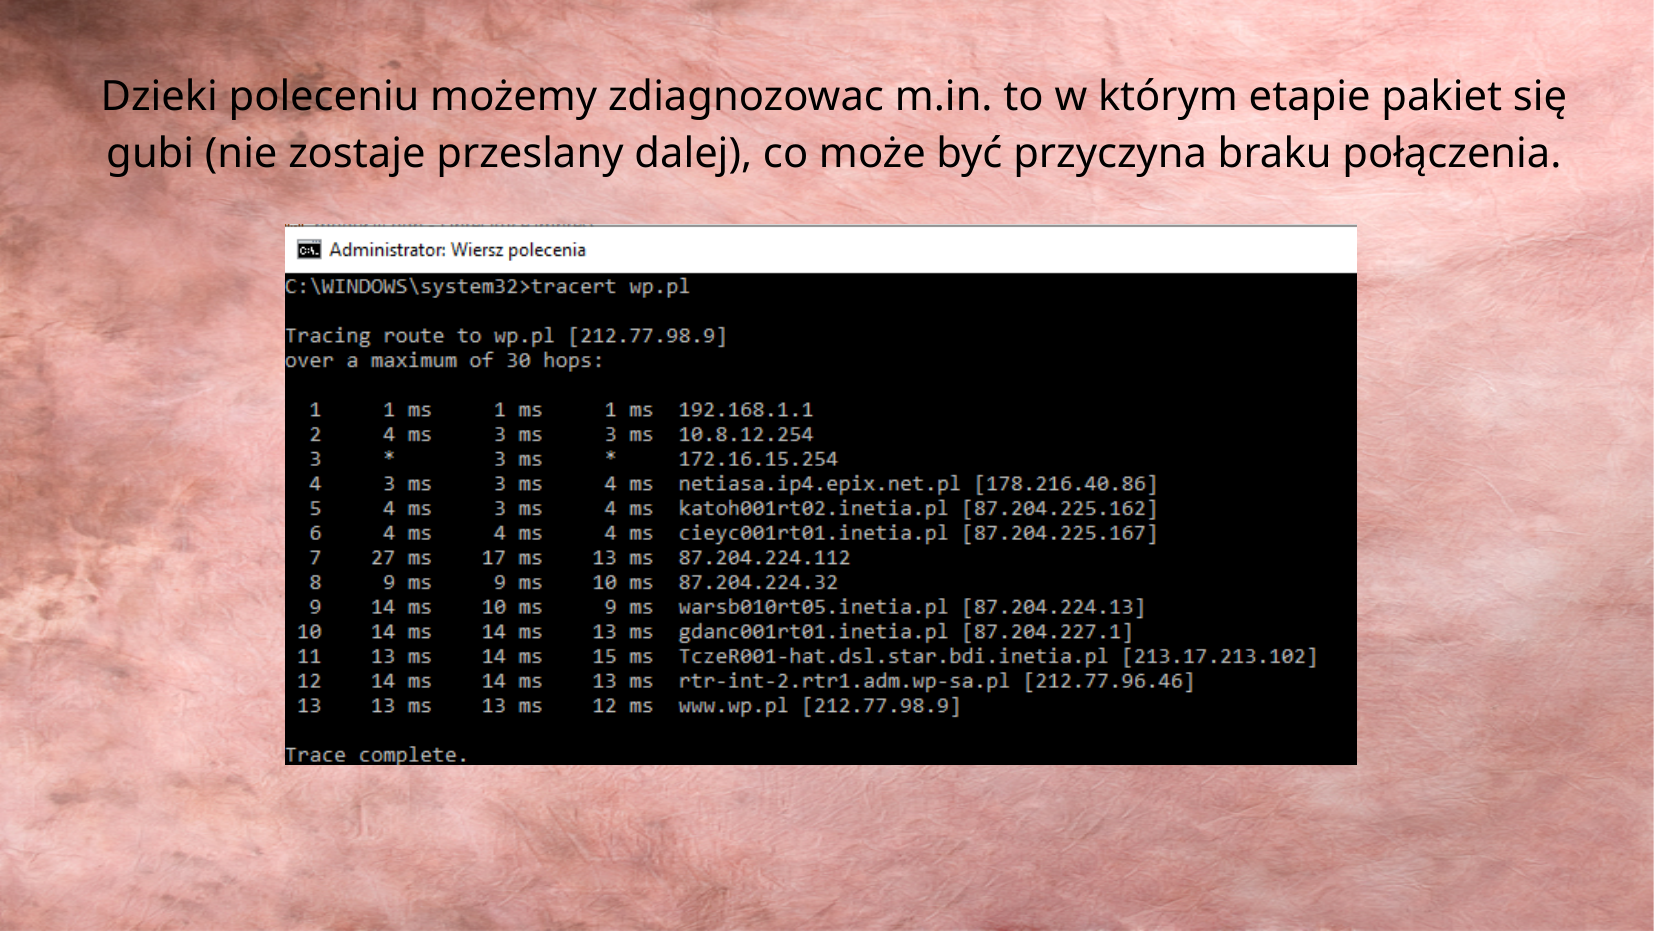

# Dzieki poleceniu możemy zdiagnozowac m.in. to w którym etapie pakiet się gubi (nie zostaje przeslany dalej), co może być przyczyna braku połączenia.